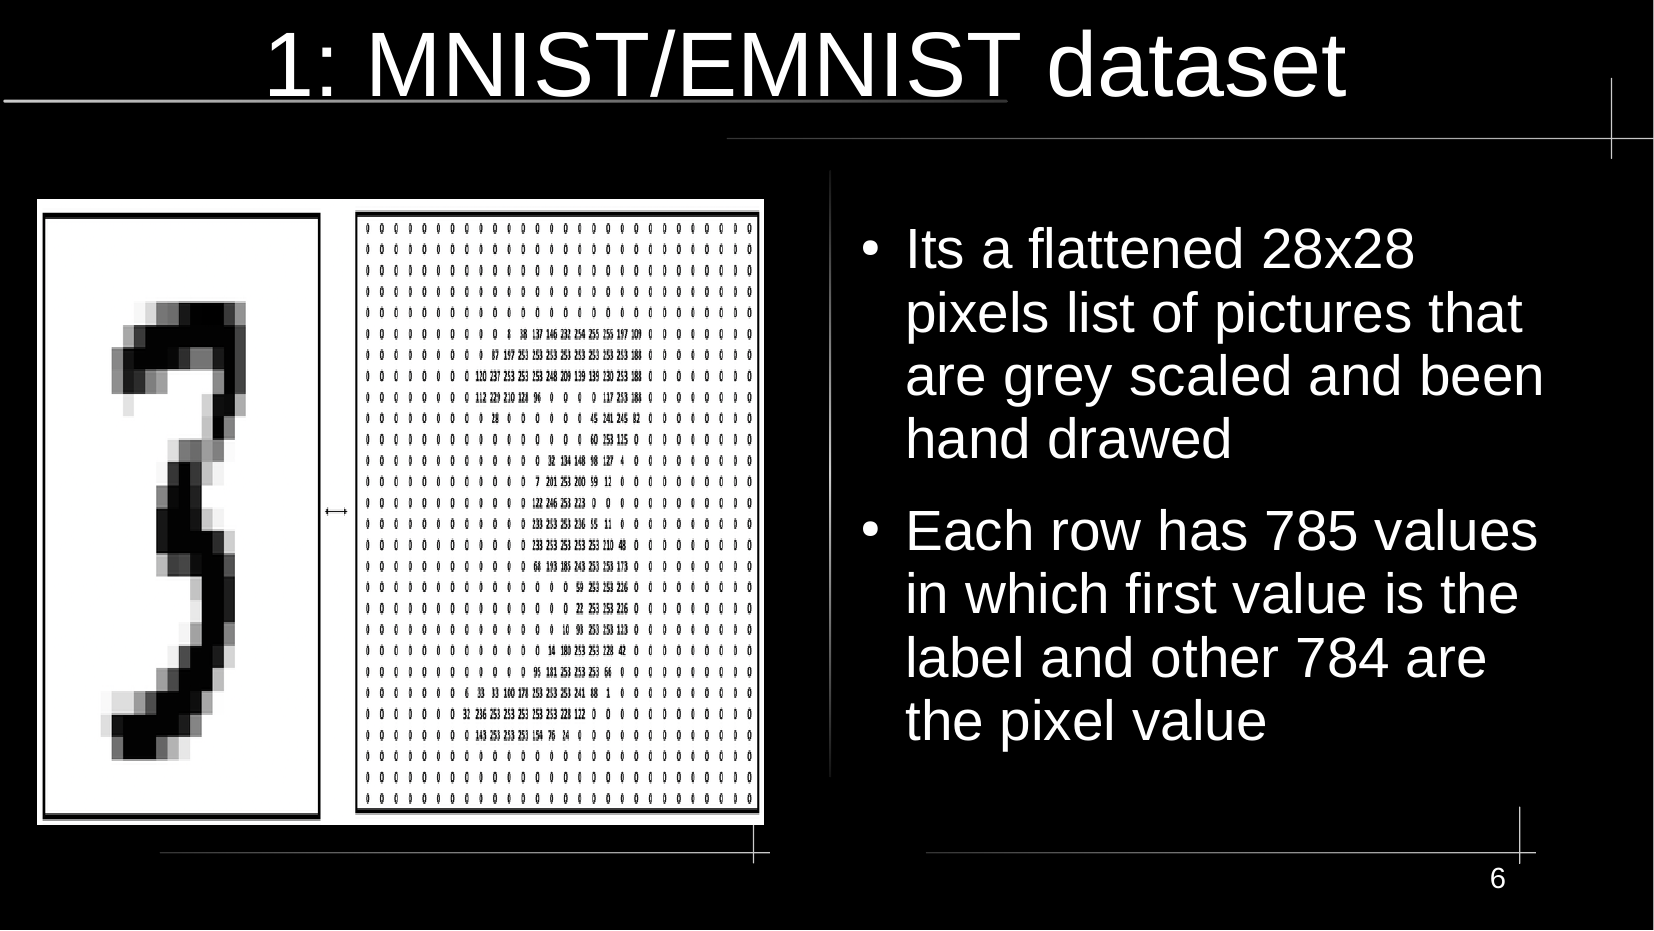

# 1: MNIST/EMNIST dataset
Its a flattened 28x28 pixels list of pictures that are grey scaled and been hand drawed
Each row has 785 values in which first value is the label and other 784 are the pixel value
6